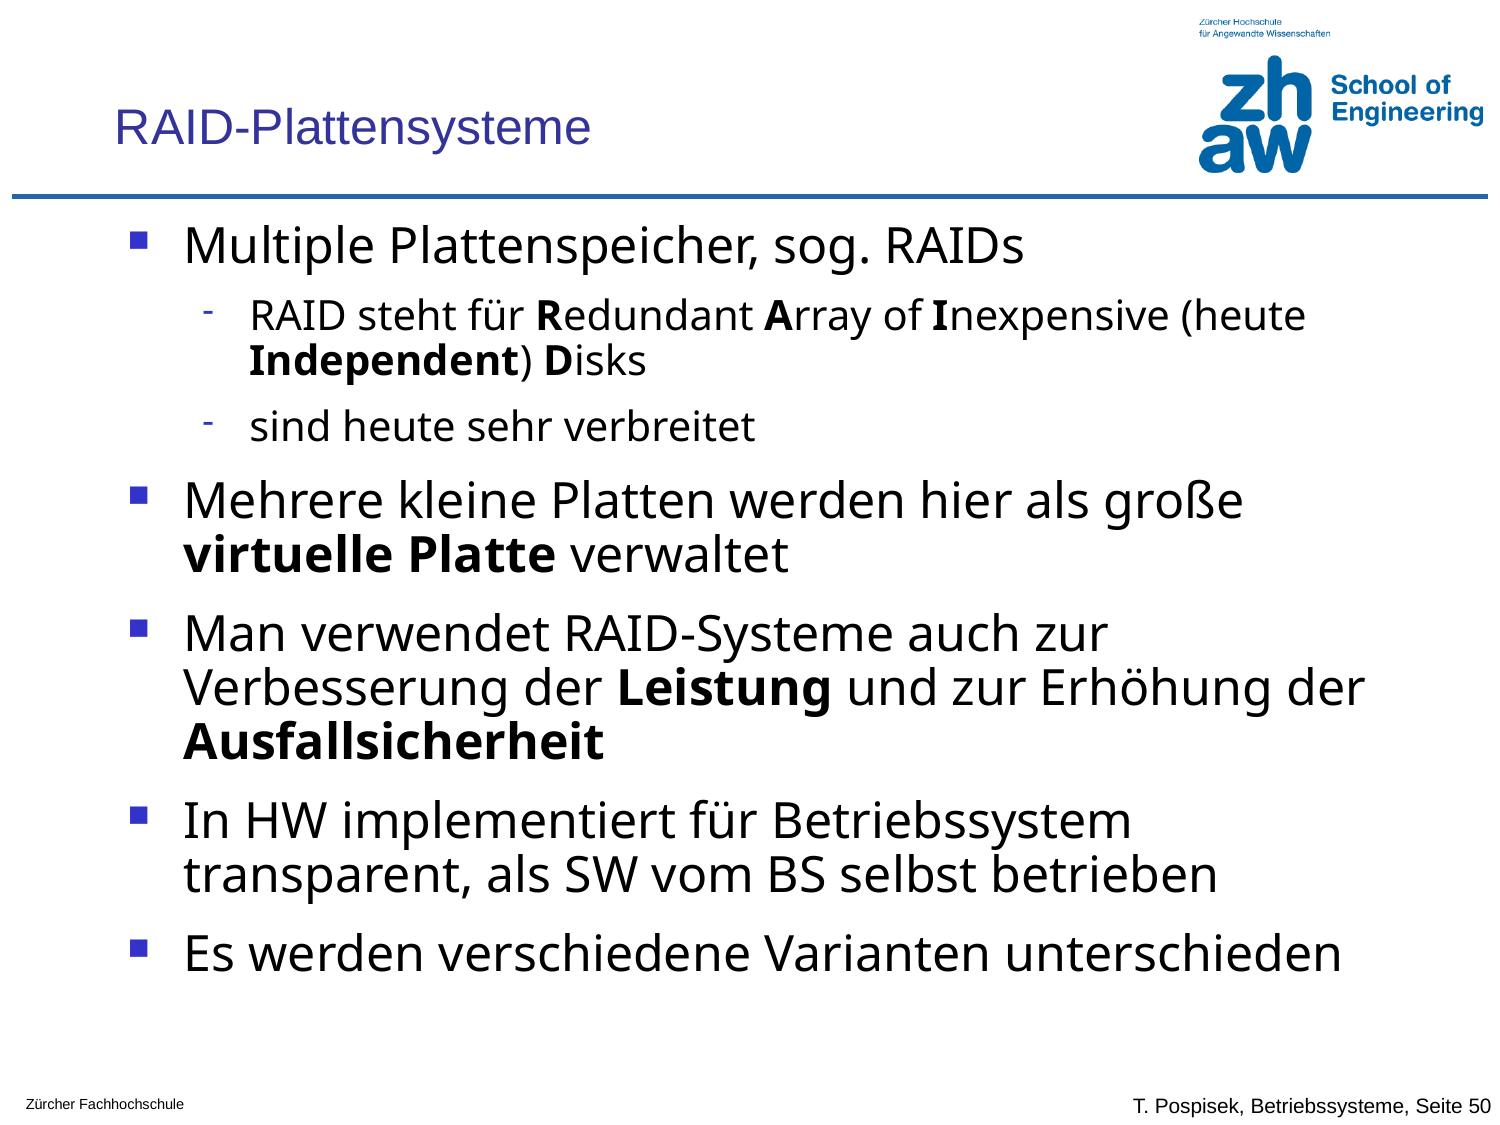

# RAID-Plattensysteme
Multiple Plattenspeicher, sog. RAIDs
RAID steht für Redundant Array of Inexpensive (heute Independent) Disks
sind heute sehr verbreitet
Mehrere kleine Platten werden hier als große virtuelle Platte verwaltet
Man verwendet RAID-Systeme auch zur Verbesserung der Leistung und zur Erhöhung der Ausfallsicherheit
In HW implementiert für Betriebssystem transparent, als SW vom BS selbst betrieben
Es werden verschiedene Varianten unterschieden